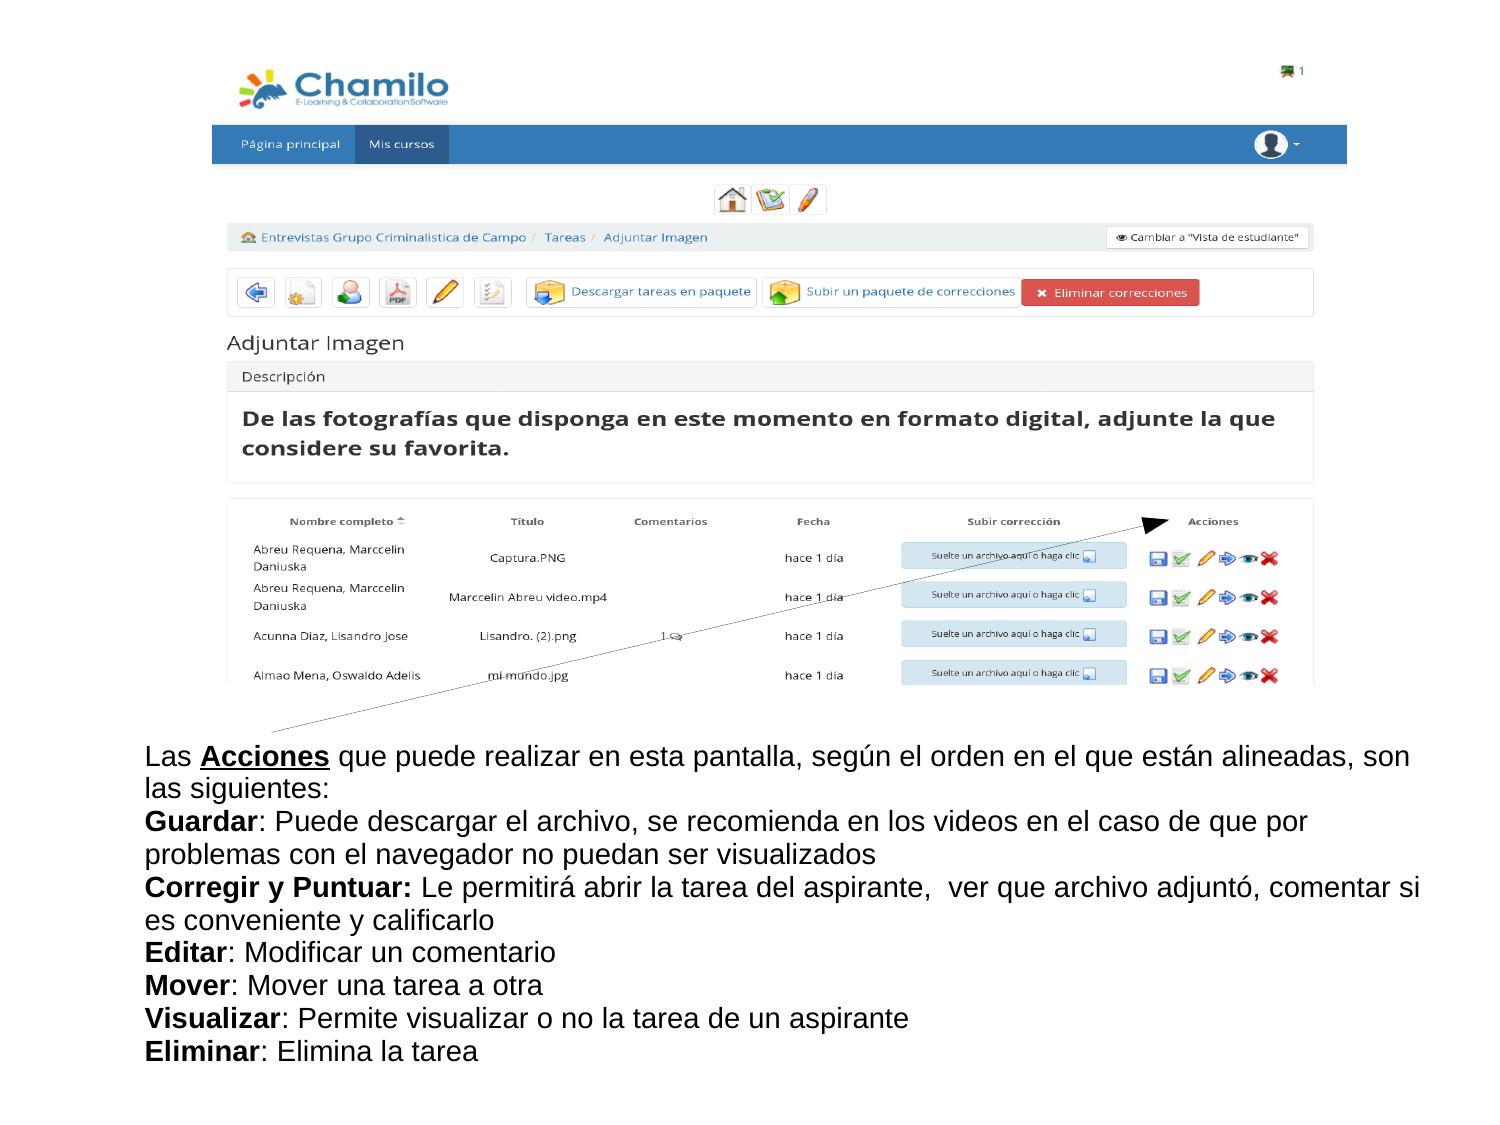

Las Acciones que puede realizar en esta pantalla, según el orden en el que están alineadas, son las siguientes:
Guardar: Puede descargar el archivo, se recomienda en los videos en el caso de que por problemas con el navegador no puedan ser visualizados
Corregir y Puntuar: Le permitirá abrir la tarea del aspirante, ver que archivo adjuntó, comentar si es conveniente y calificarlo
Editar: Modificar un comentario
Mover: Mover una tarea a otra
Visualizar: Permite visualizar o no la tarea de un aspirante
Eliminar: Elimina la tarea